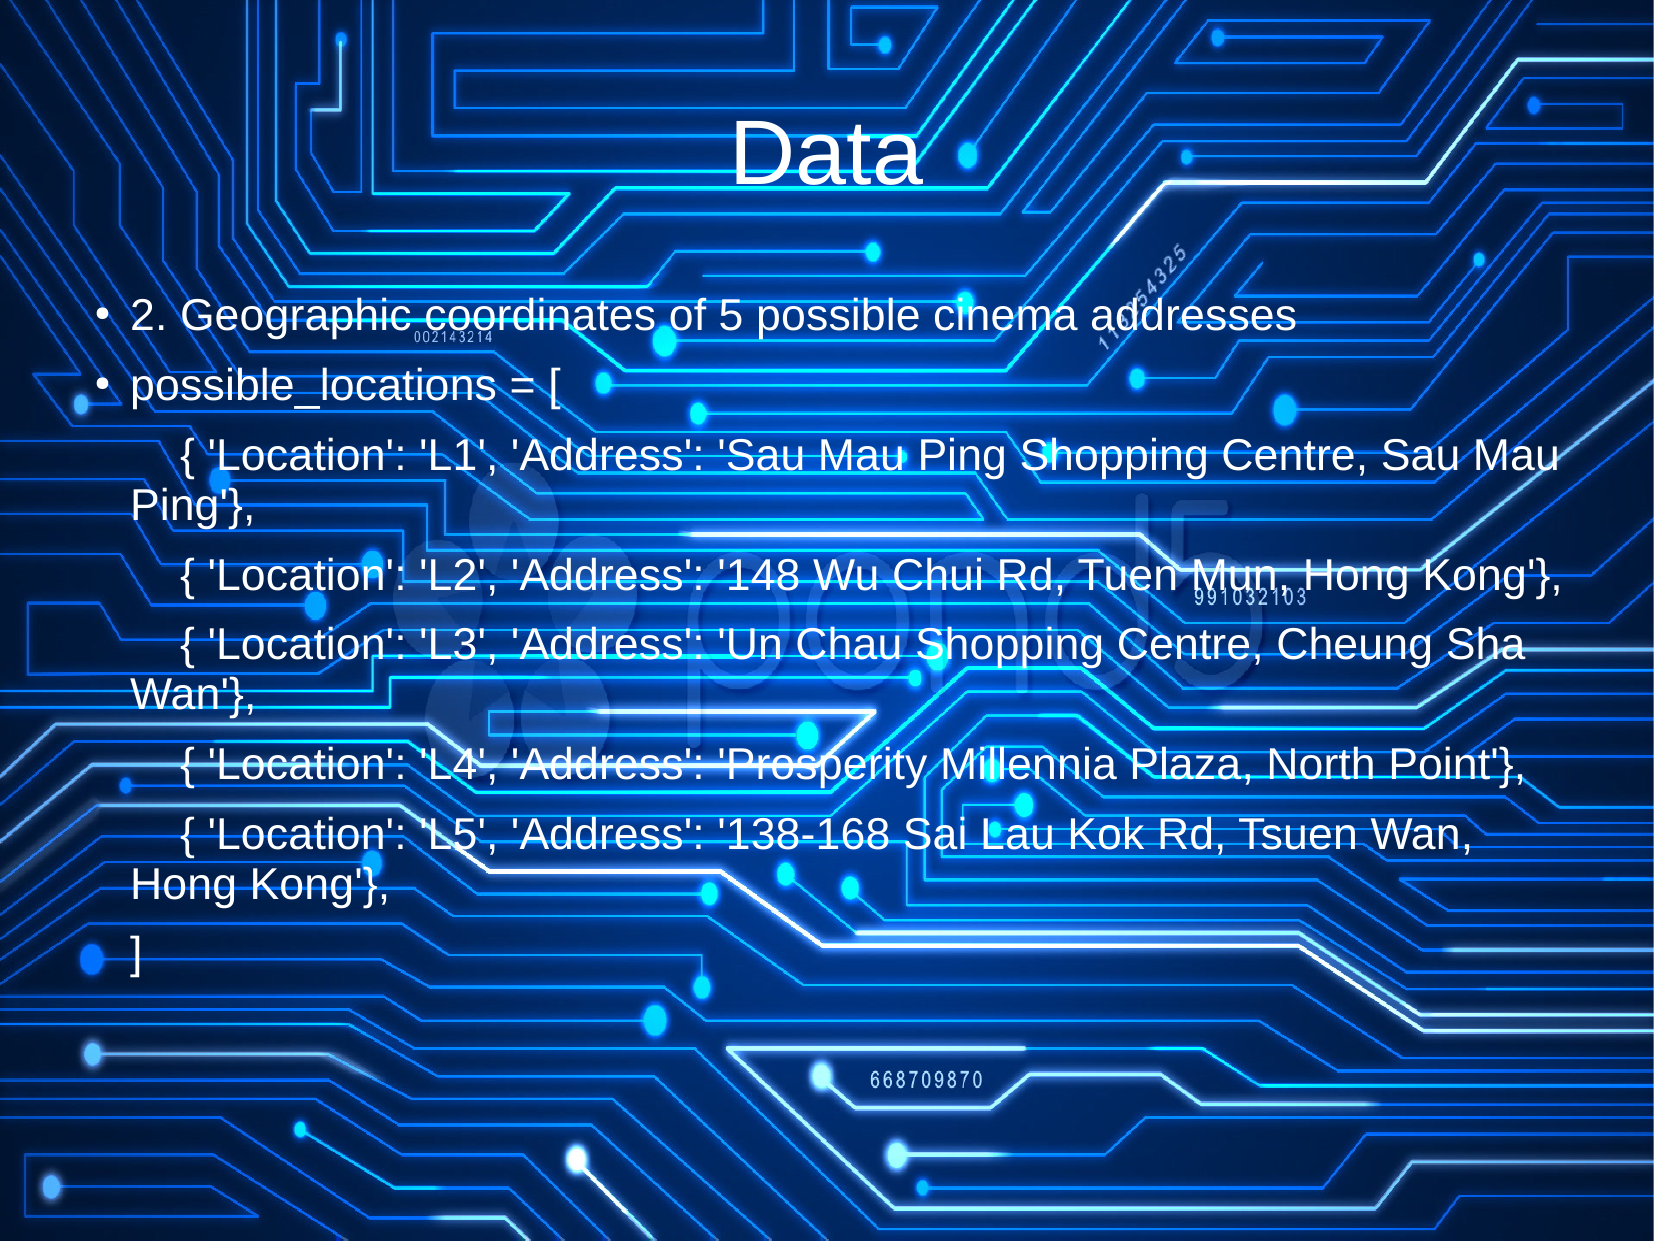

# Data
2. Geographic coordinates of 5 possible cinema addresses
possible_locations = [
 { 'Location': 'L1', 'Address': 'Sau Mau Ping Shopping Centre, Sau Mau Ping'},
 { 'Location': 'L2', 'Address': '148 Wu Chui Rd, Tuen Mun, Hong Kong'},
 { 'Location': 'L3', 'Address': 'Un Chau Shopping Centre, Cheung Sha Wan'},
 { 'Location': 'L4', 'Address': 'Prosperity Millennia Plaza, North Point'},
 { 'Location': 'L5', 'Address': '138-168 Sai Lau Kok Rd, Tsuen Wan, Hong Kong'},
]